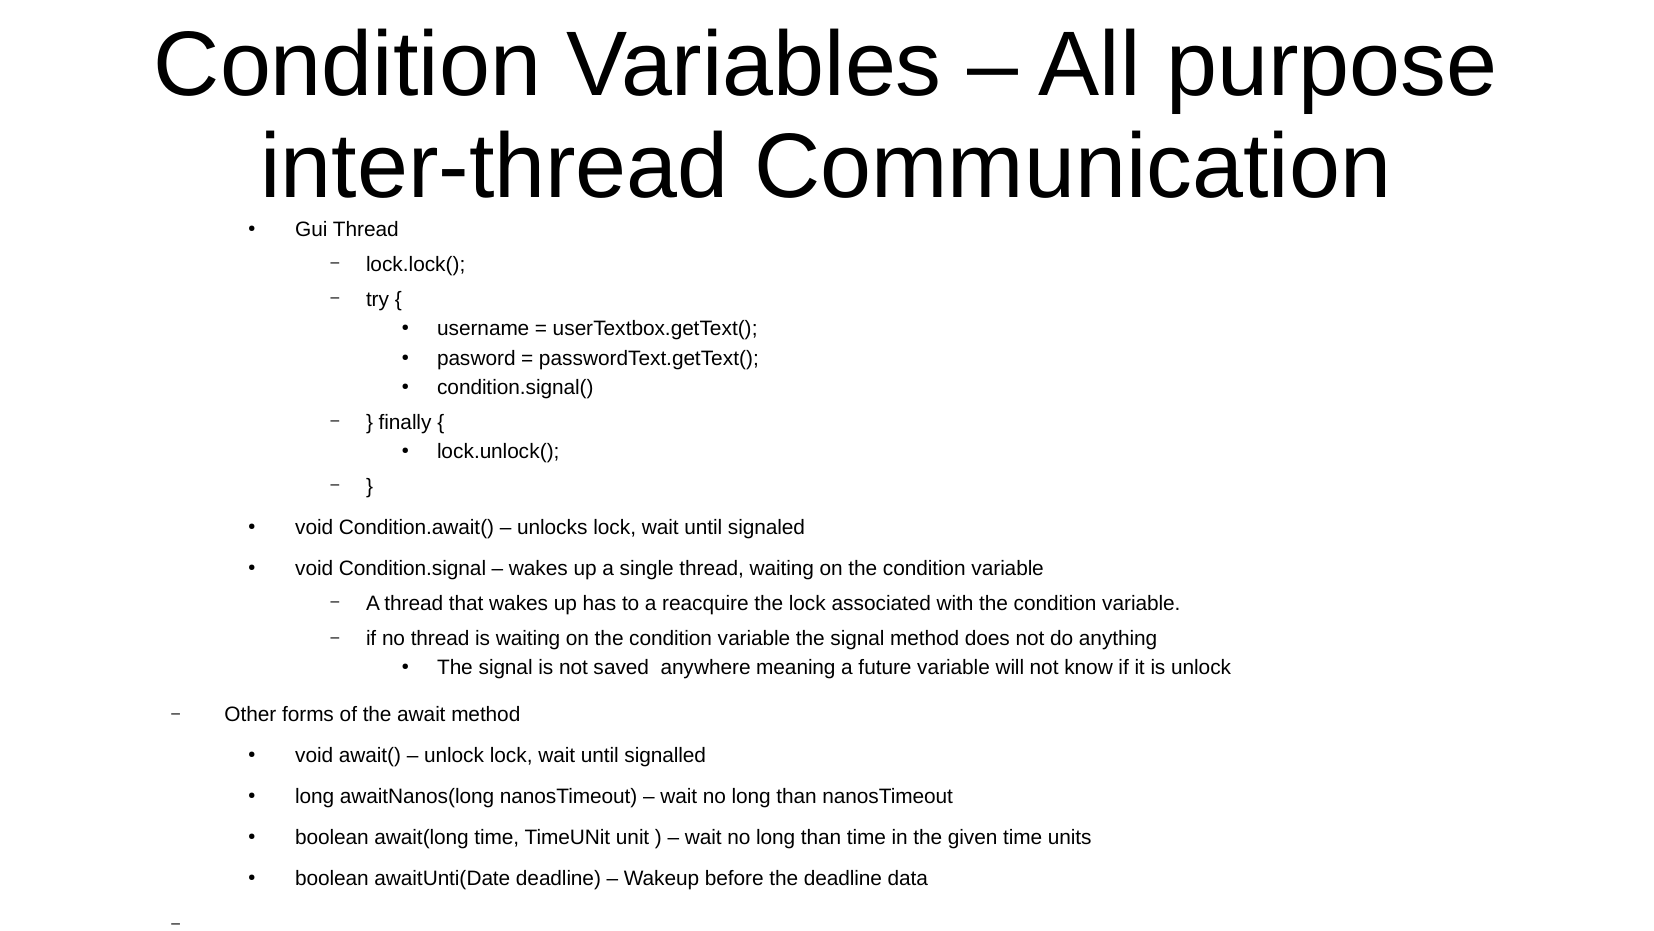

# Condition Variables – All purpose inter-thread Communication
Gui Thread
lock.lock();
try {
username = userTextbox.getText();
pasword = passwordText.getText();
condition.signal()
} finally {
lock.unlock();
}
void Condition.await() – unlocks lock, wait until signaled
void Condition.signal – wakes up a single thread, waiting on the condition variable
A thread that wakes up has to a reacquire the lock associated with the condition variable.
if no thread is waiting on the condition variable the signal method does not do anything
The signal is not saved anywhere meaning a future variable will not know if it is unlock
Other forms of the await method
void await() – unlock lock, wait until signalled
long awaitNanos(long nanosTimeout) – wait no long than nanosTimeout
boolean await(long time, TimeUNit unit ) – wait no long than time in the given time units
boolean awaitUnti(Date deadline) – Wakeup before the deadline data